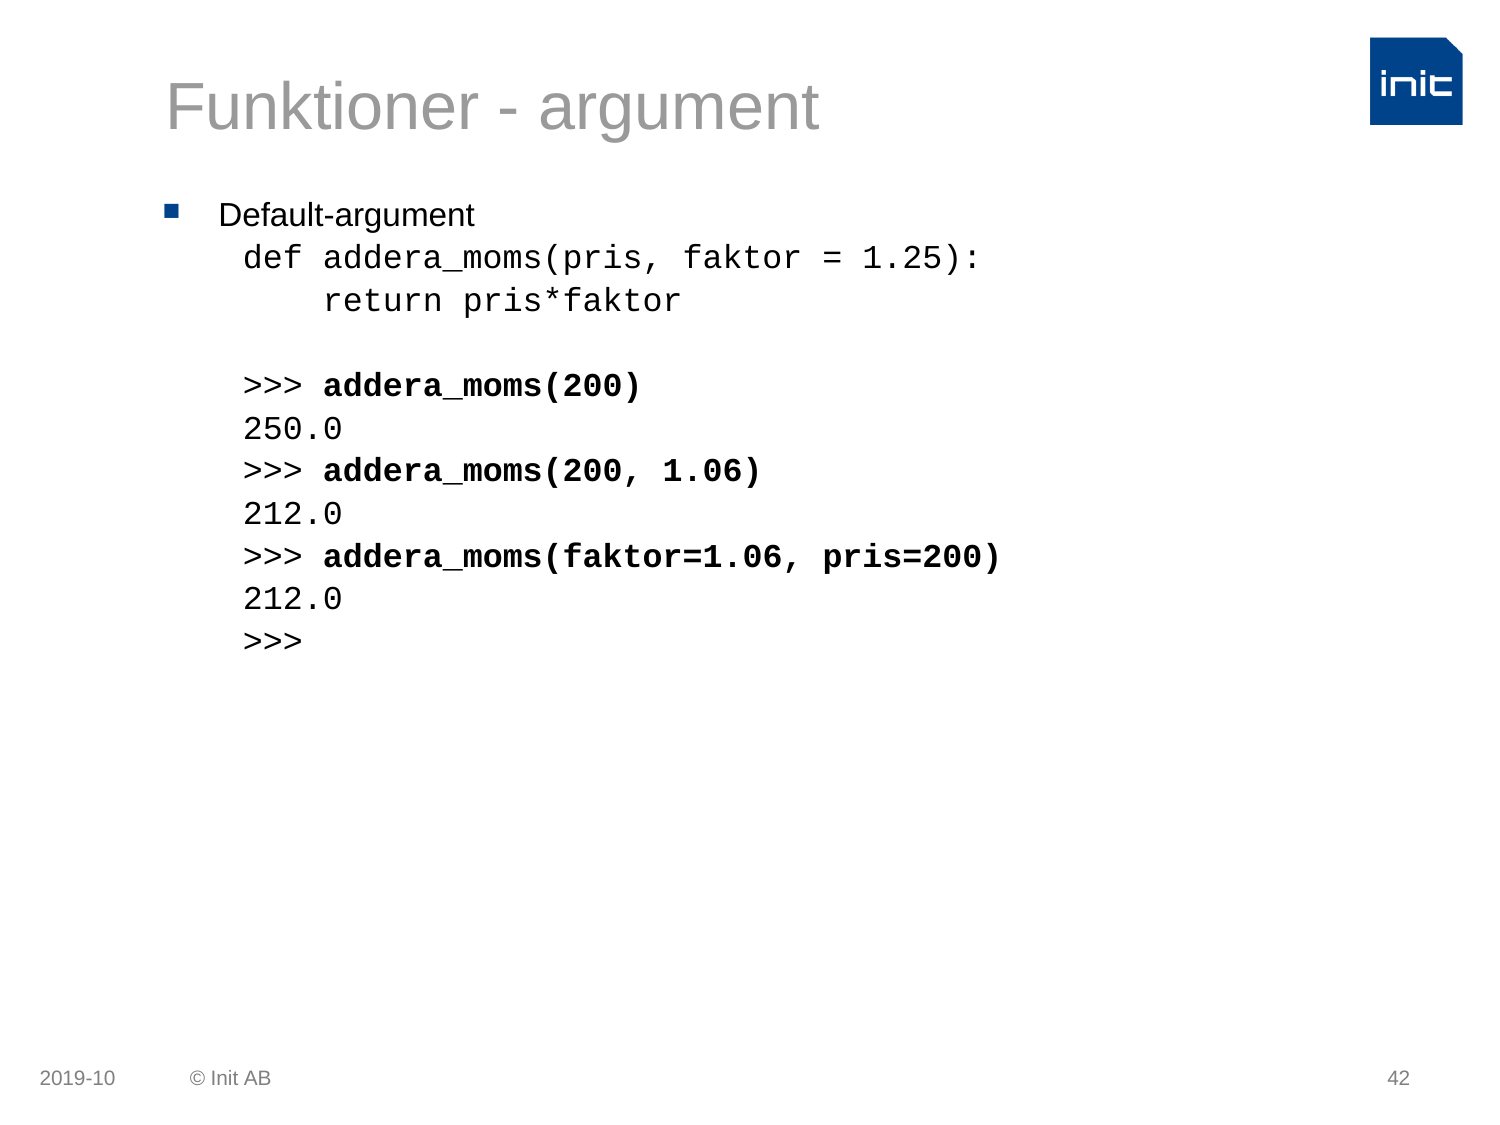

Funktioner - argument
Default-argument
def addera_moms(pris, faktor = 1.25):
 return pris*faktor
>>> addera_moms(200)
250.0
>>> addera_moms(200, 1.06)
212.0
>>> addera_moms(faktor=1.06, pris=200)
212.0
>>>
2019-10
© Init AB